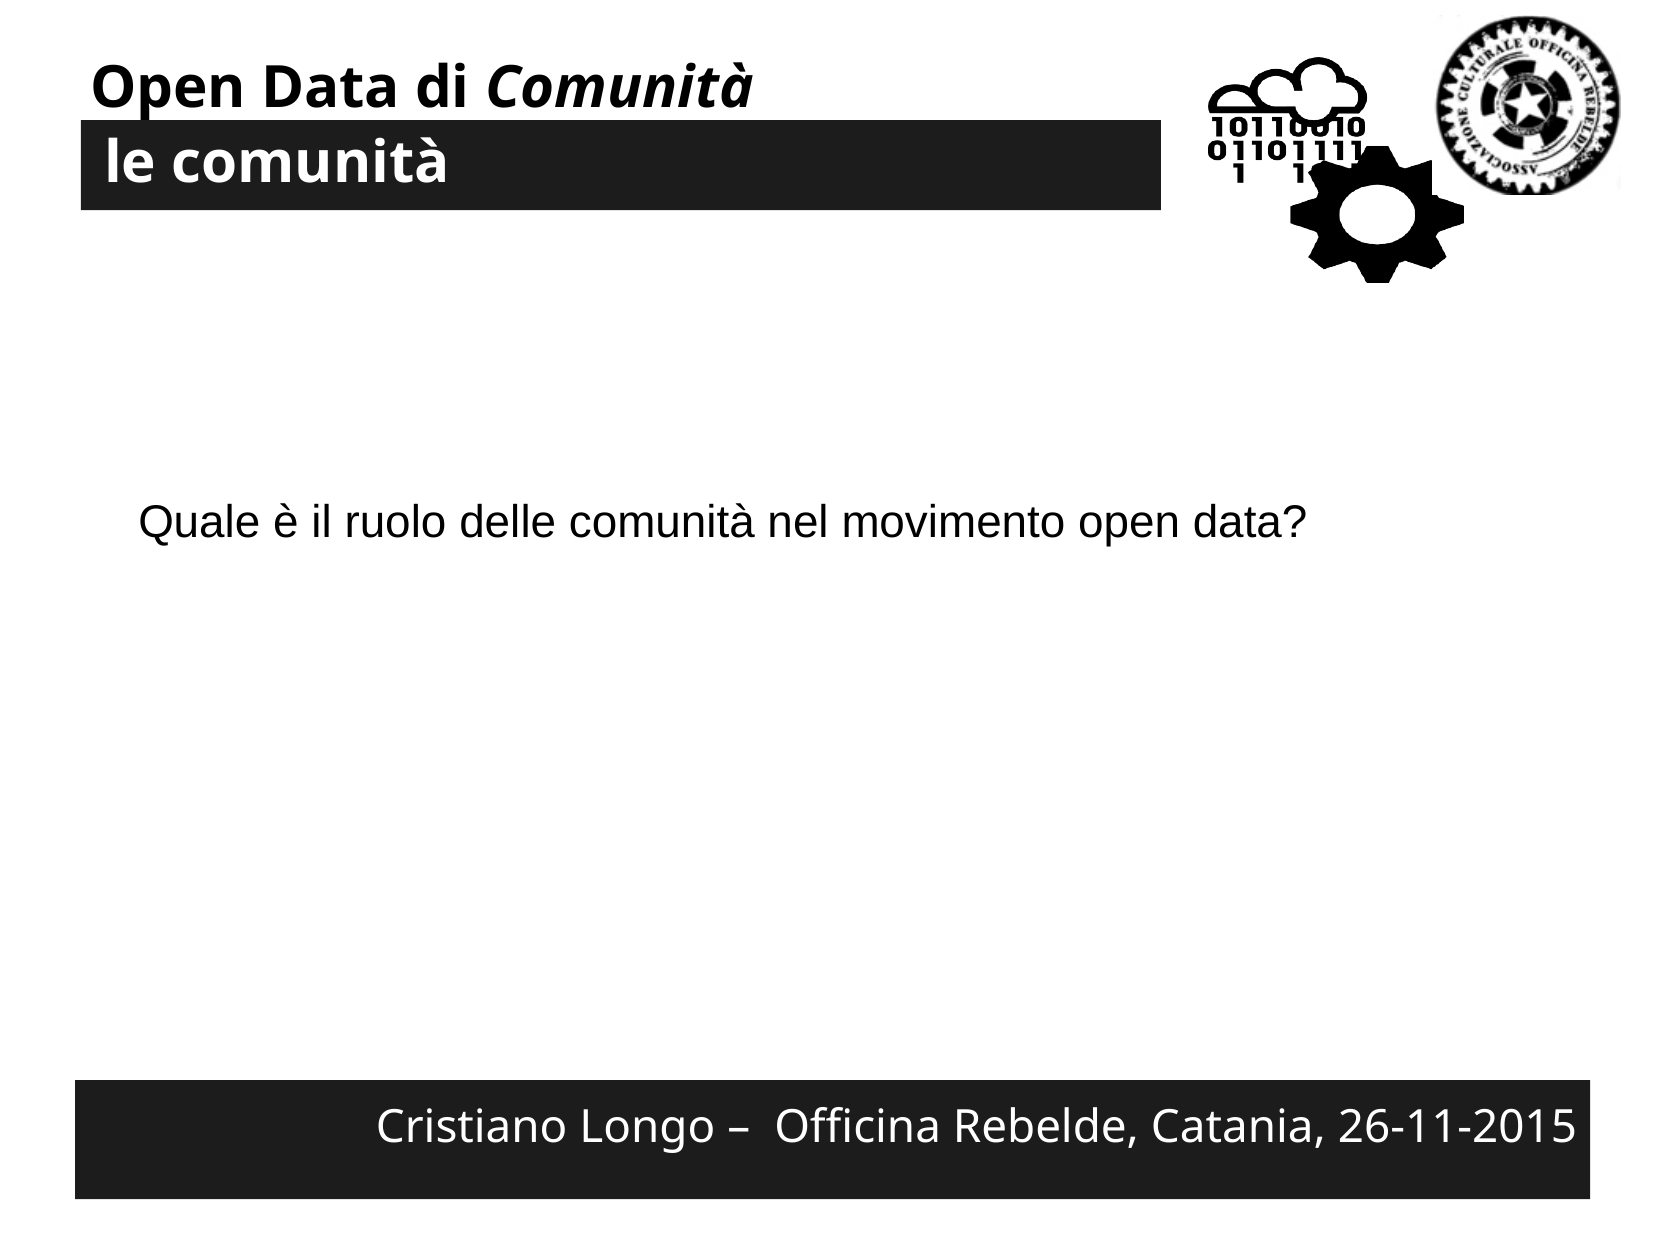

# Open Data di Comunità
 le comunità
Quale è il ruolo delle comunità nel movimento open data?
 Cristiano Longo – Officina Rebelde, Catania, 26-11-2015